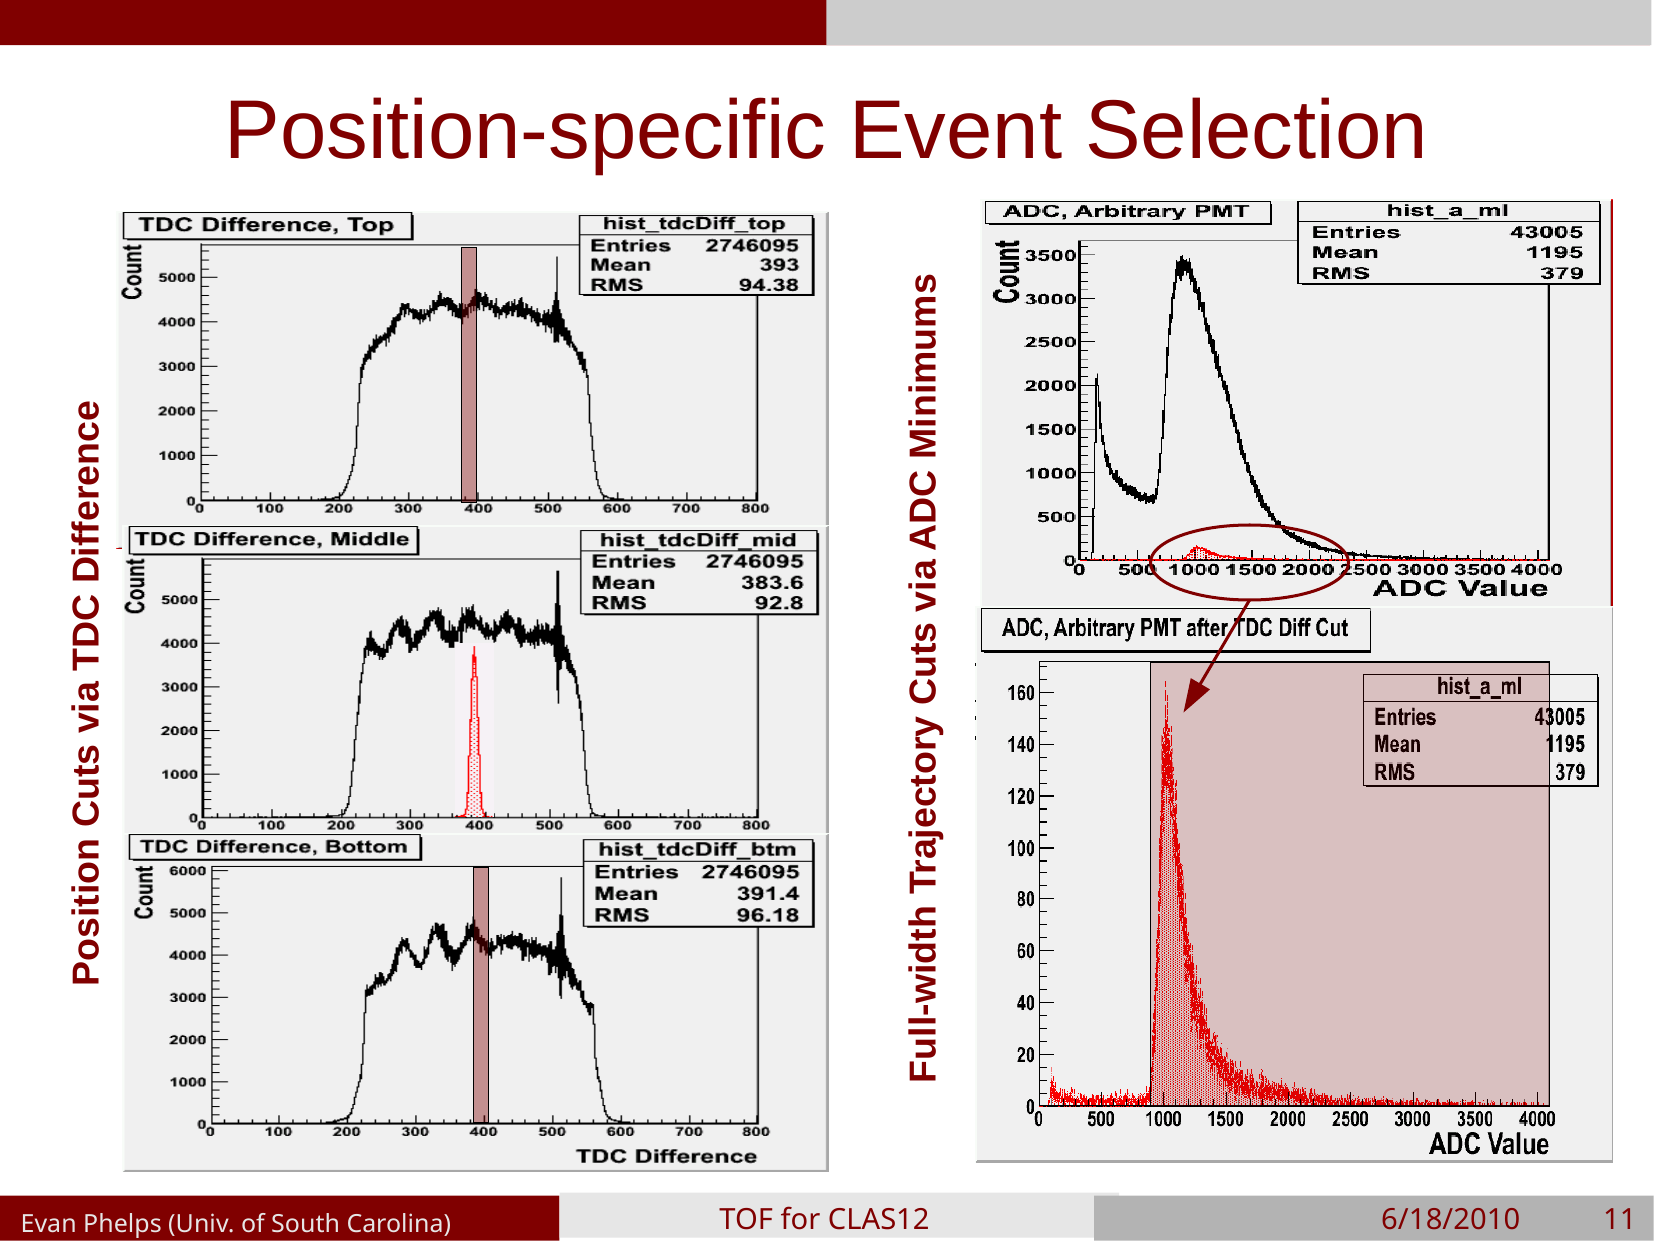

# Position-specific Event Selection
Position Cuts via TDC Difference
Full-width Trajectory Cuts via ADC Minimums
TOF for CLAS12
11